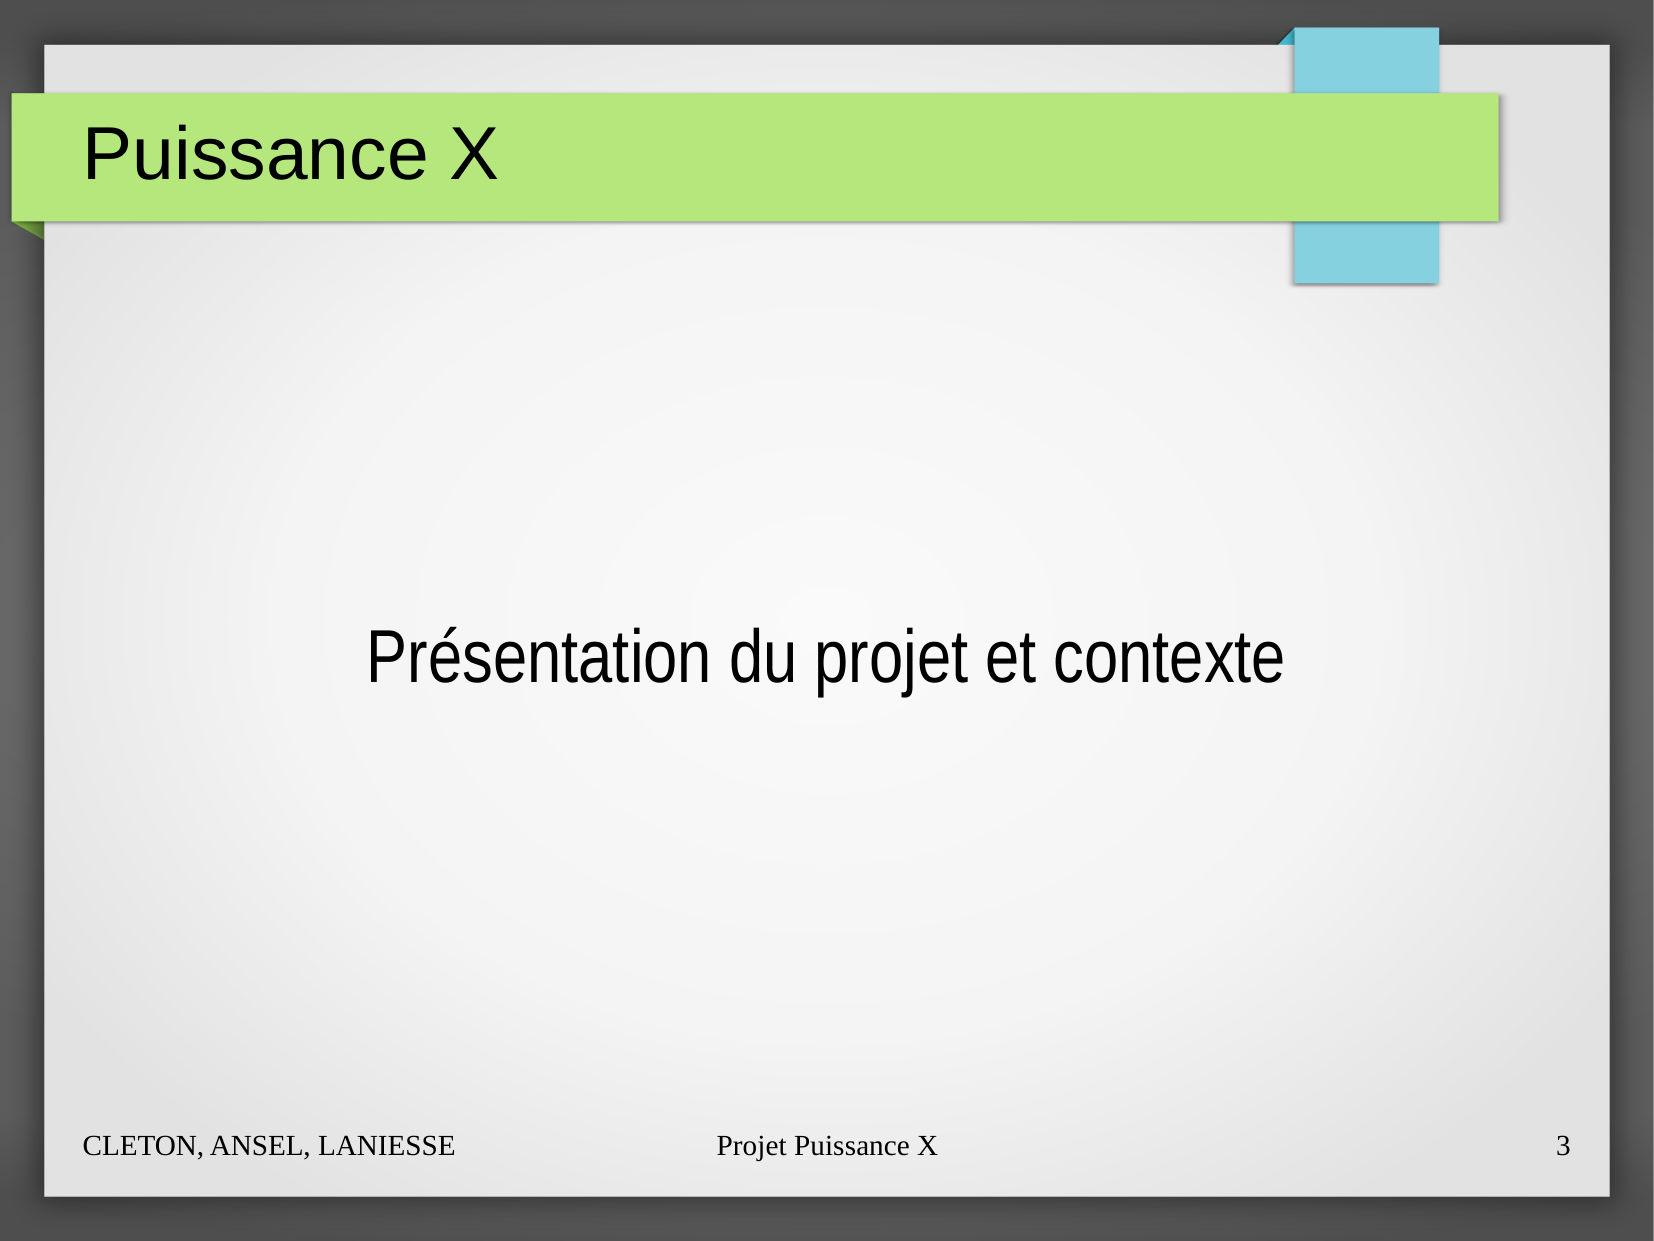

Puissance X
# Présentation du projet et contexte
CLETON, ANSEL, LANIESSE
Projet Puissance X
3